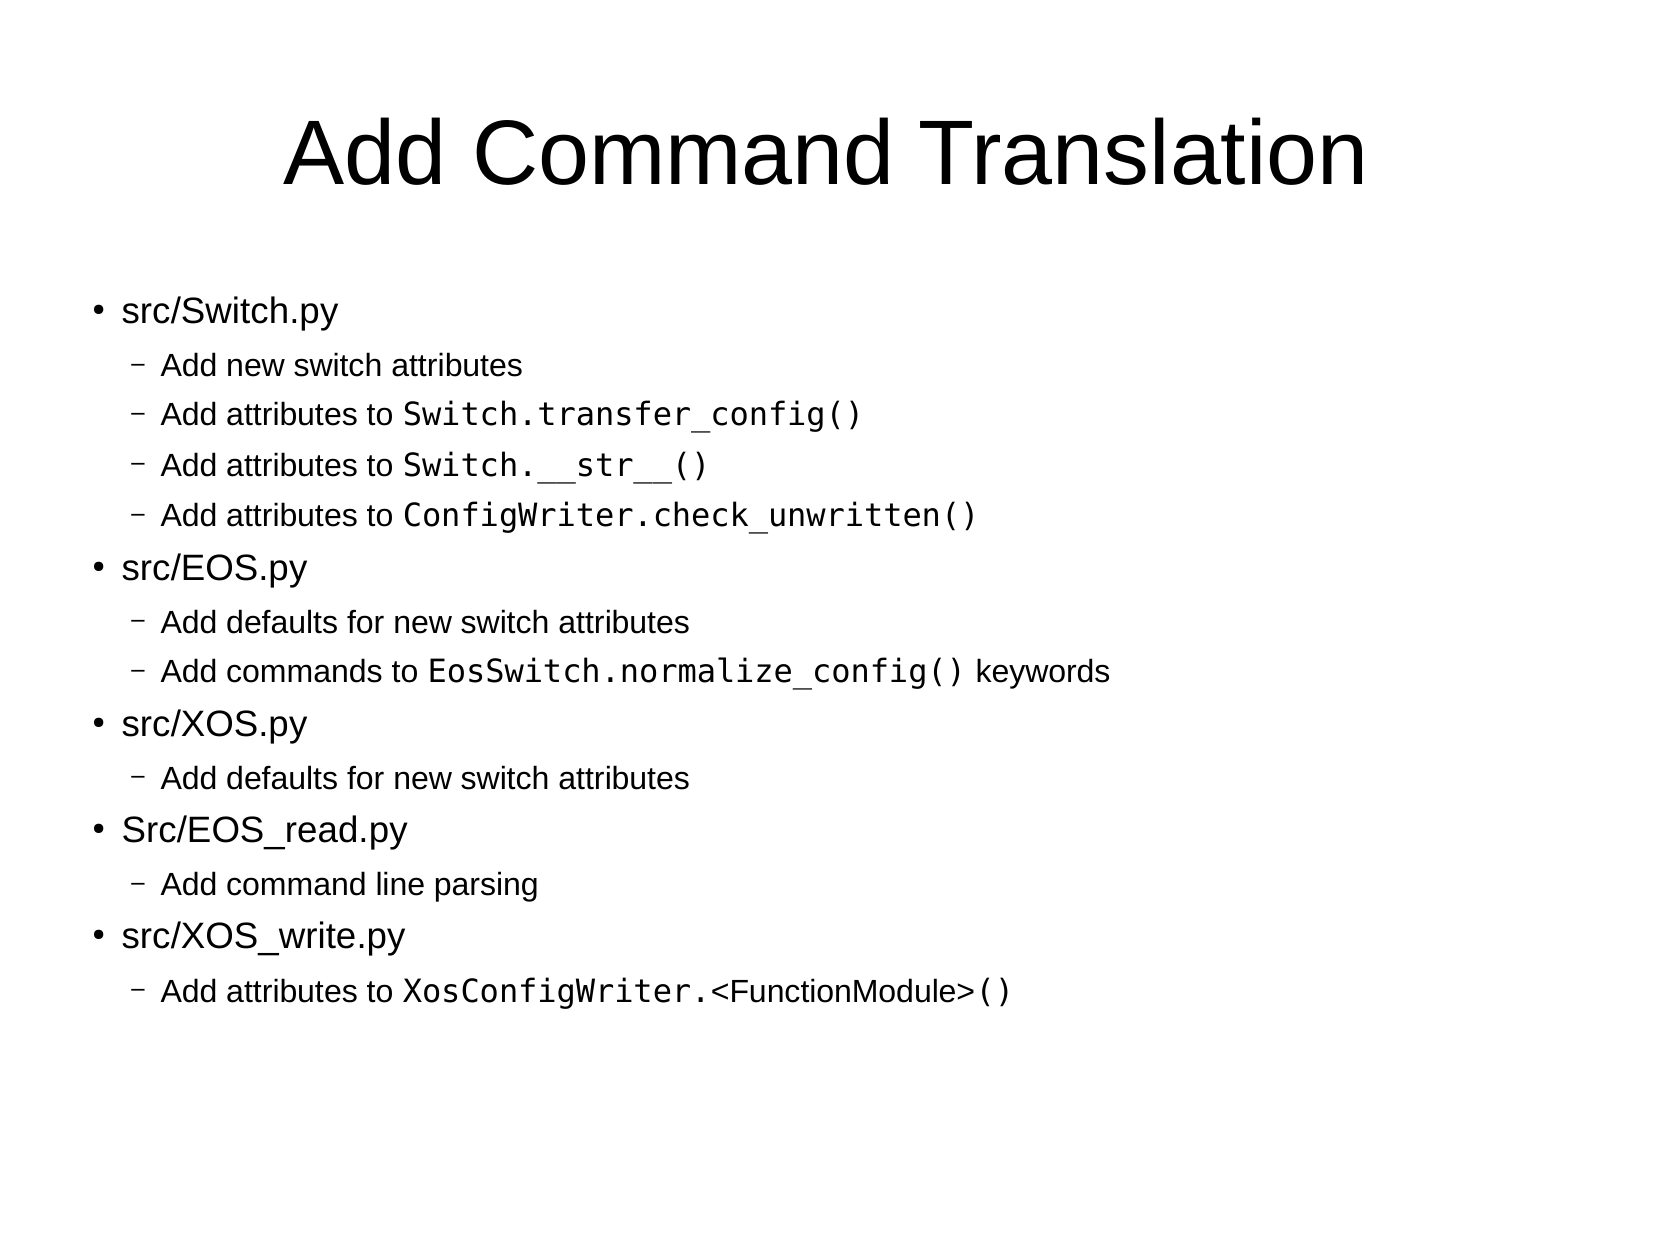

# Add Command Translation
src/Switch.py
Add new switch attributes
Add attributes to Switch.transfer_config()
Add attributes to Switch.__str__()
Add attributes to ConfigWriter.check_unwritten()
src/EOS.py
Add defaults for new switch attributes
Add commands to EosSwitch.normalize_config() keywords
src/XOS.py
Add defaults for new switch attributes
Src/EOS_read.py
Add command line parsing
src/XOS_write.py
Add attributes to XosConfigWriter.<FunctionModule>()